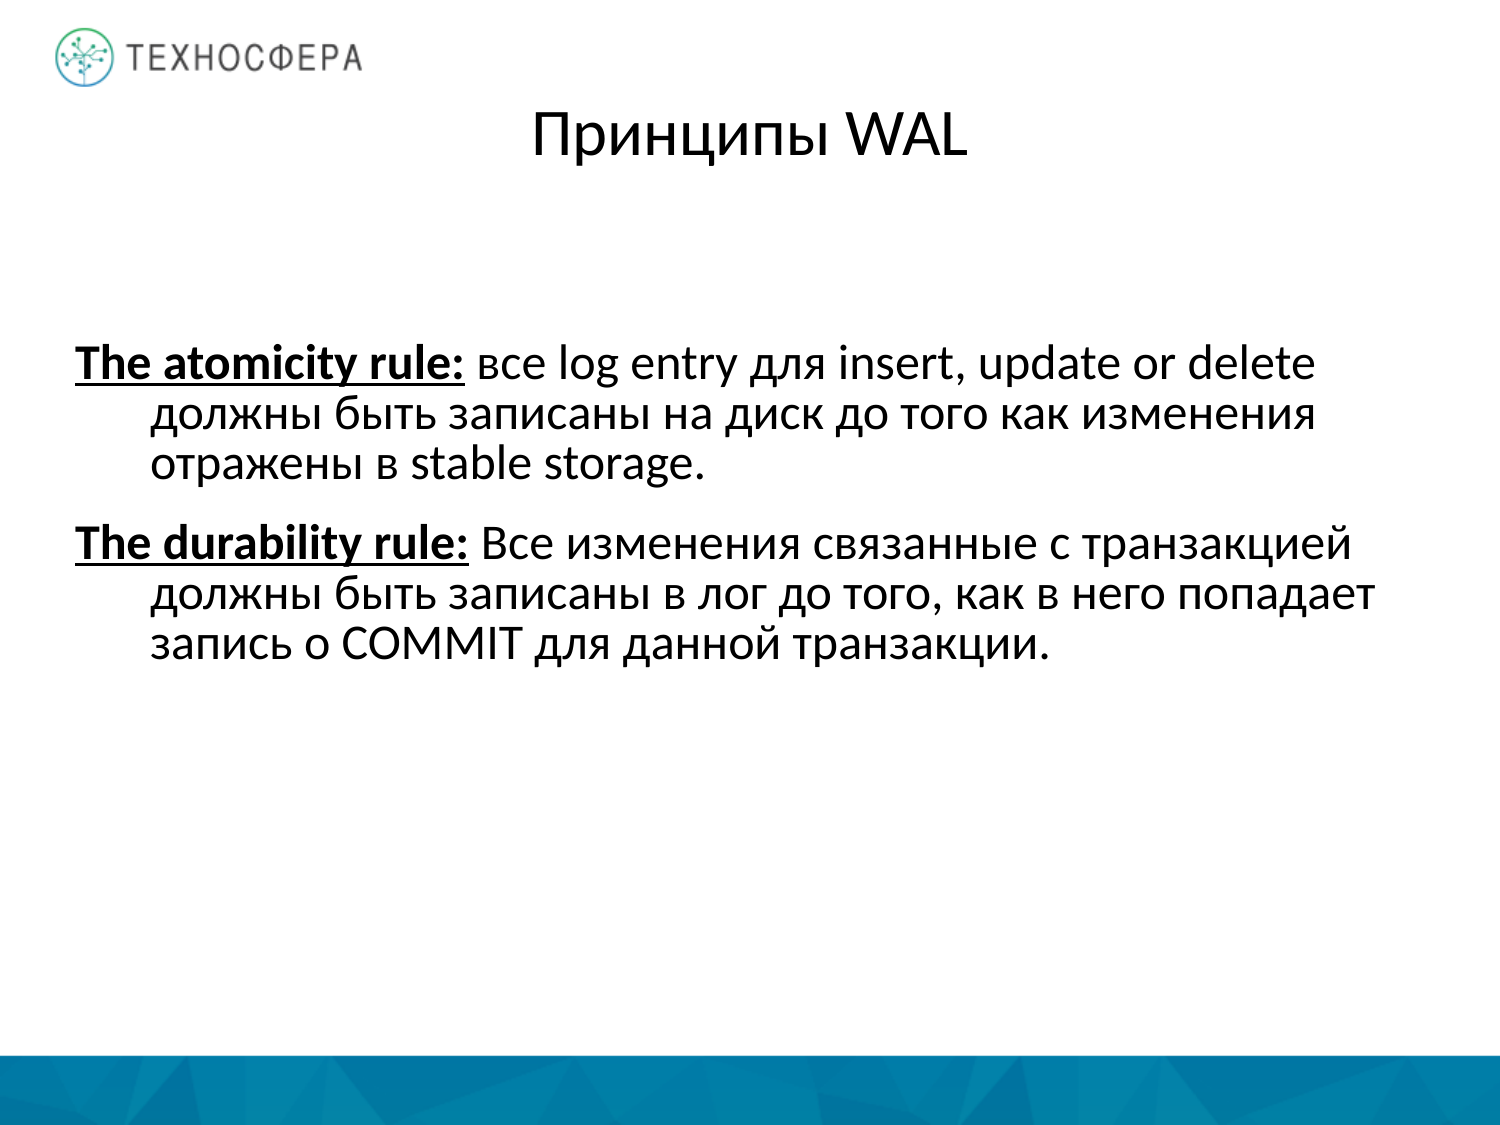

# Принципы WAL
The atomicity rule: все log entry для insert, update or delete должны быть записаны на диск до того как изменения отражены в stable storage.
The durability rule: Все изменения связанные с транзакцией должны быть записаны в лог до того, как в него попадает запись о COMMIT для данной транзакции.